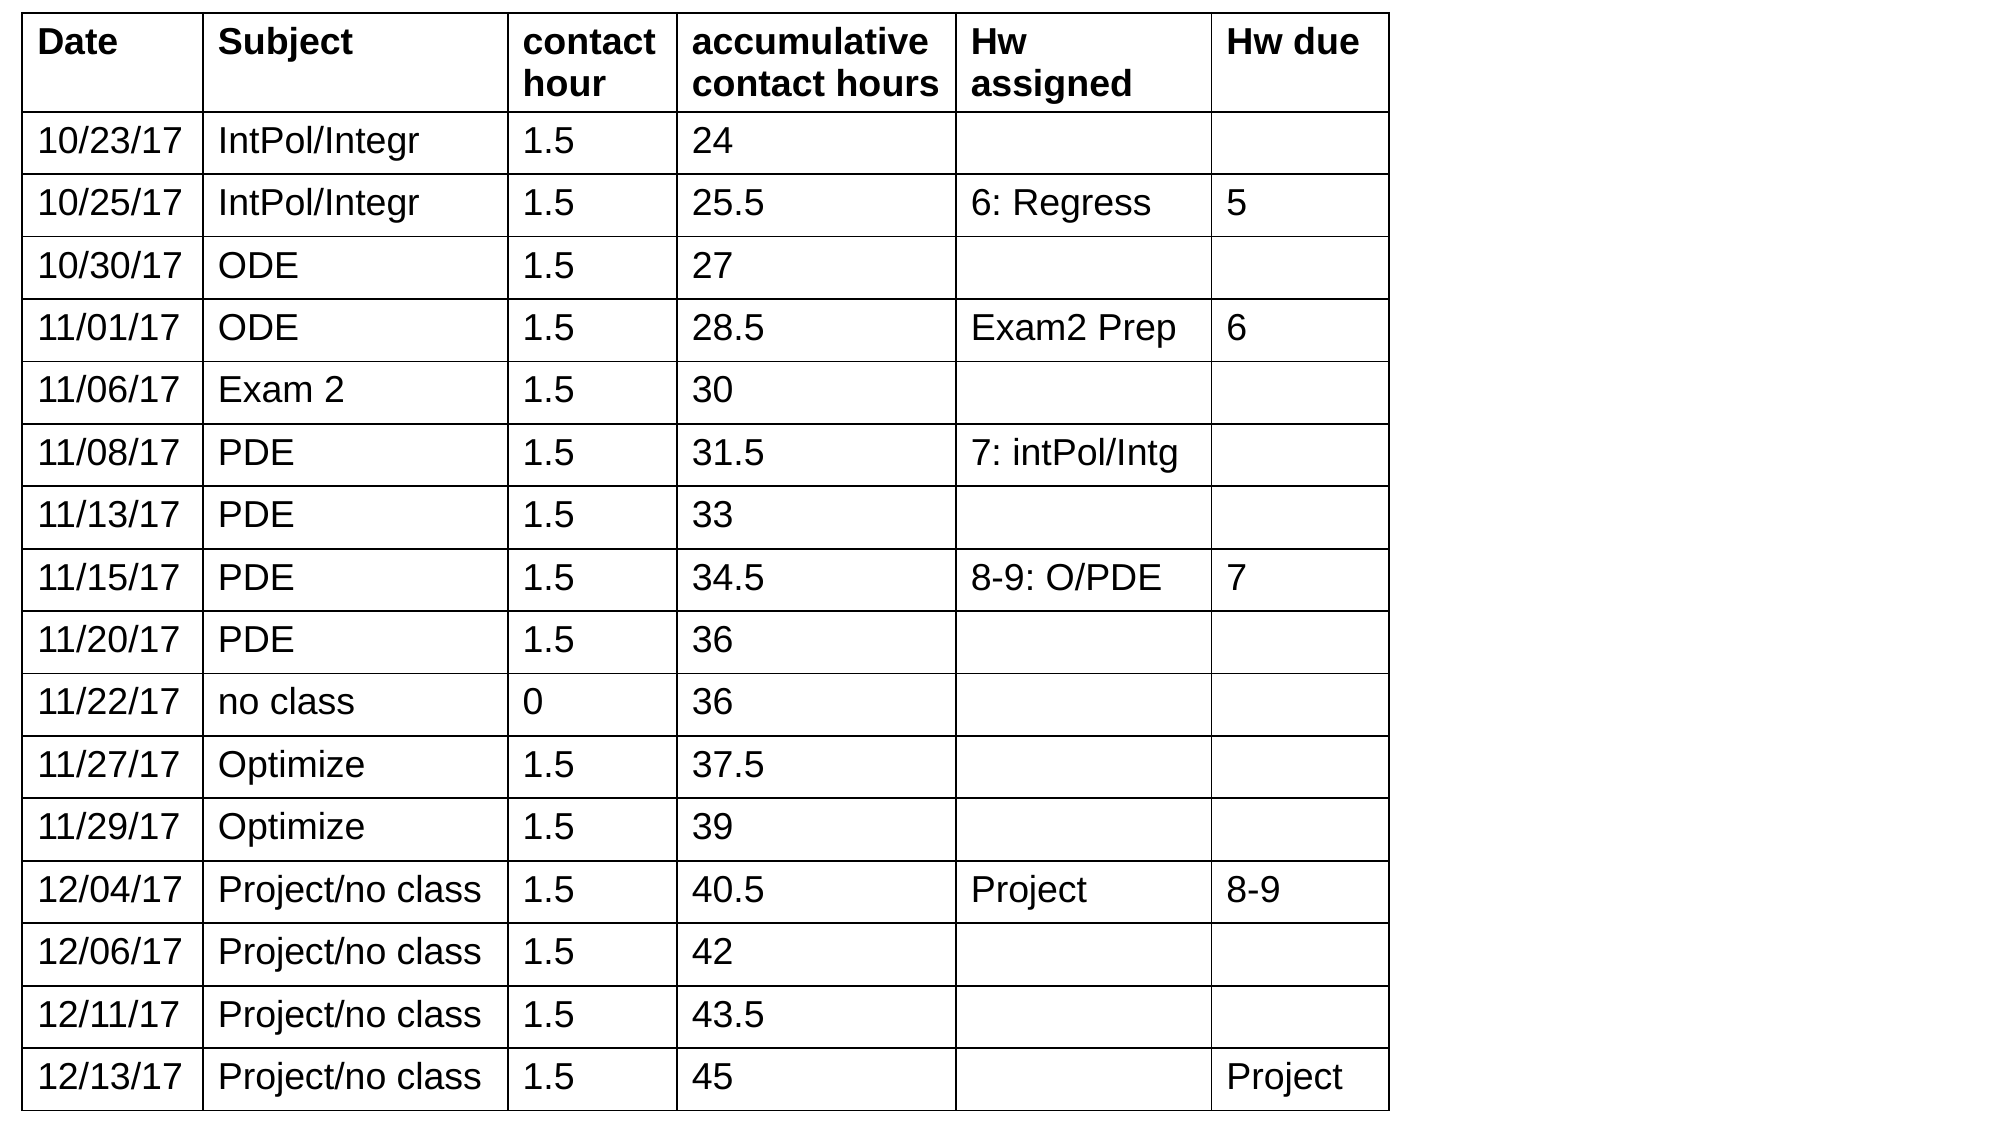

| Date | Subject | contact hour | accumulative contact hours | Hw assigned | Hw due |
| --- | --- | --- | --- | --- | --- |
| 10/23/17 | IntPol/Integr | 1.5 | 24 | | |
| 10/25/17 | IntPol/Integr | 1.5 | 25.5 | 6: Regress | 5 |
| 10/30/17 | ODE | 1.5 | 27 | | |
| 11/01/17 | ODE | 1.5 | 28.5 | Exam2 Prep | 6 |
| 11/06/17 | Exam 2 | 1.5 | 30 | | |
| 11/08/17 | PDE | 1.5 | 31.5 | 7: intPol/Intg | |
| 11/13/17 | PDE | 1.5 | 33 | | |
| 11/15/17 | PDE | 1.5 | 34.5 | 8-9: O/PDE | 7 |
| 11/20/17 | PDE | 1.5 | 36 | | |
| 11/22/17 | no class | 0 | 36 | | |
| 11/27/17 | Optimize | 1.5 | 37.5 | | |
| 11/29/17 | Optimize | 1.5 | 39 | | |
| 12/04/17 | Project/no class | 1.5 | 40.5 | Project | 8-9 |
| 12/06/17 | Project/no class | 1.5 | 42 | | |
| 12/11/17 | Project/no class | 1.5 | 43.5 | | |
| 12/13/17 | Project/no class | 1.5 | 45 | | Project |